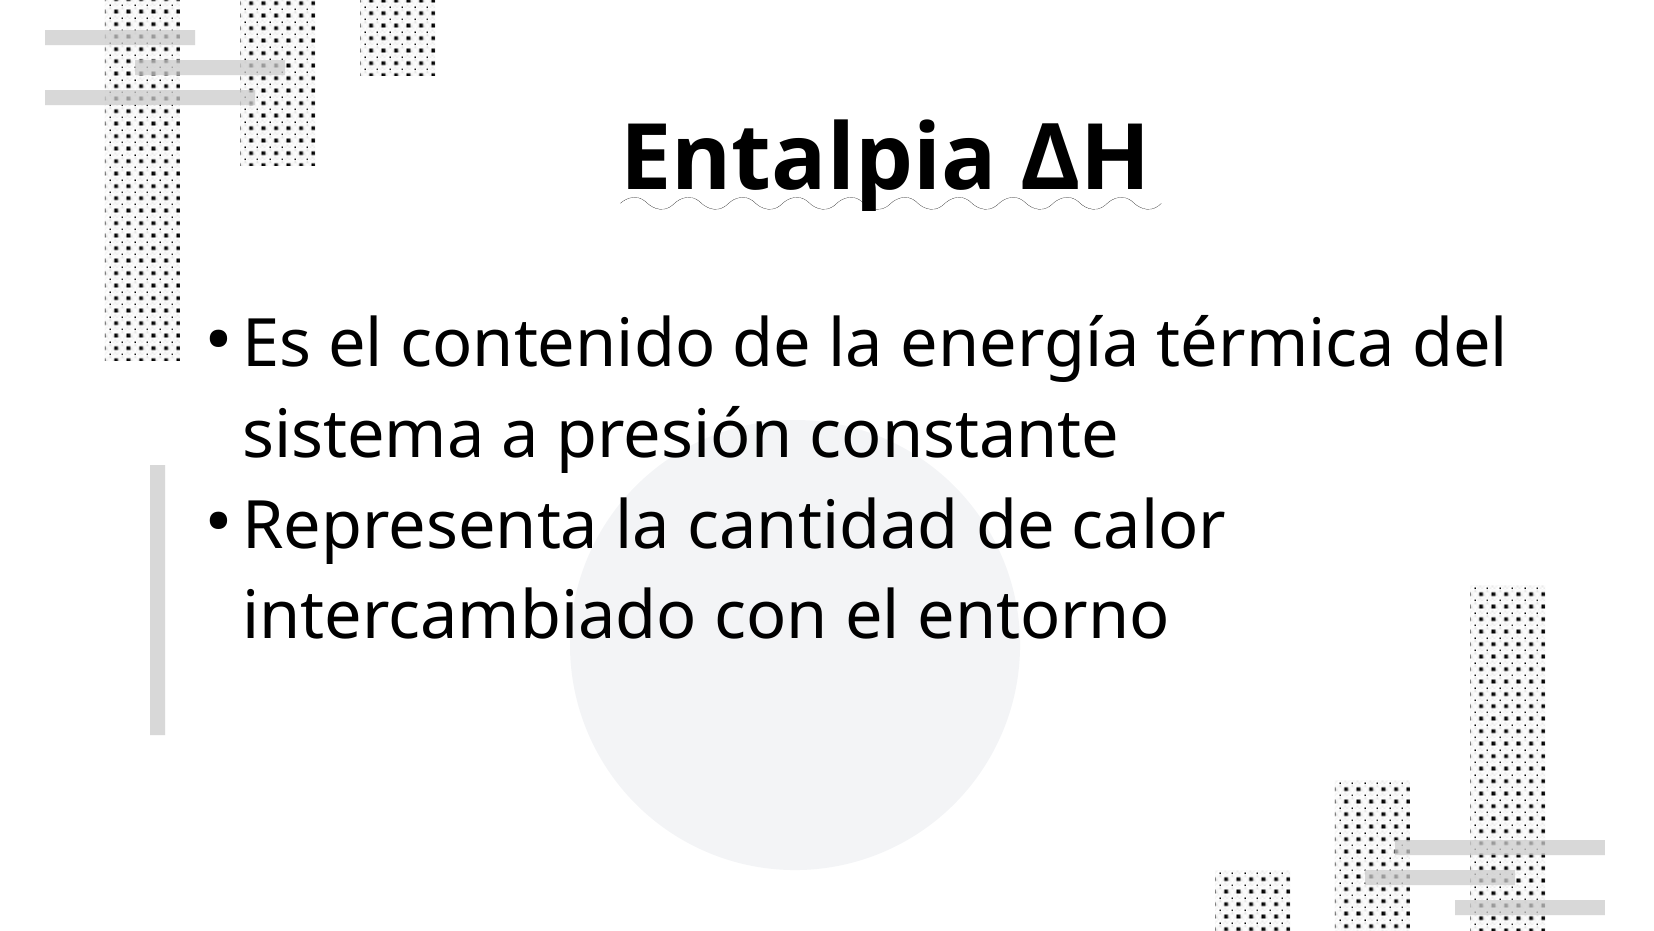

# Entalpia ΔH
Es el contenido de la energía térmica del sistema a presión constante
Representa la cantidad de calor intercambiado con el entorno